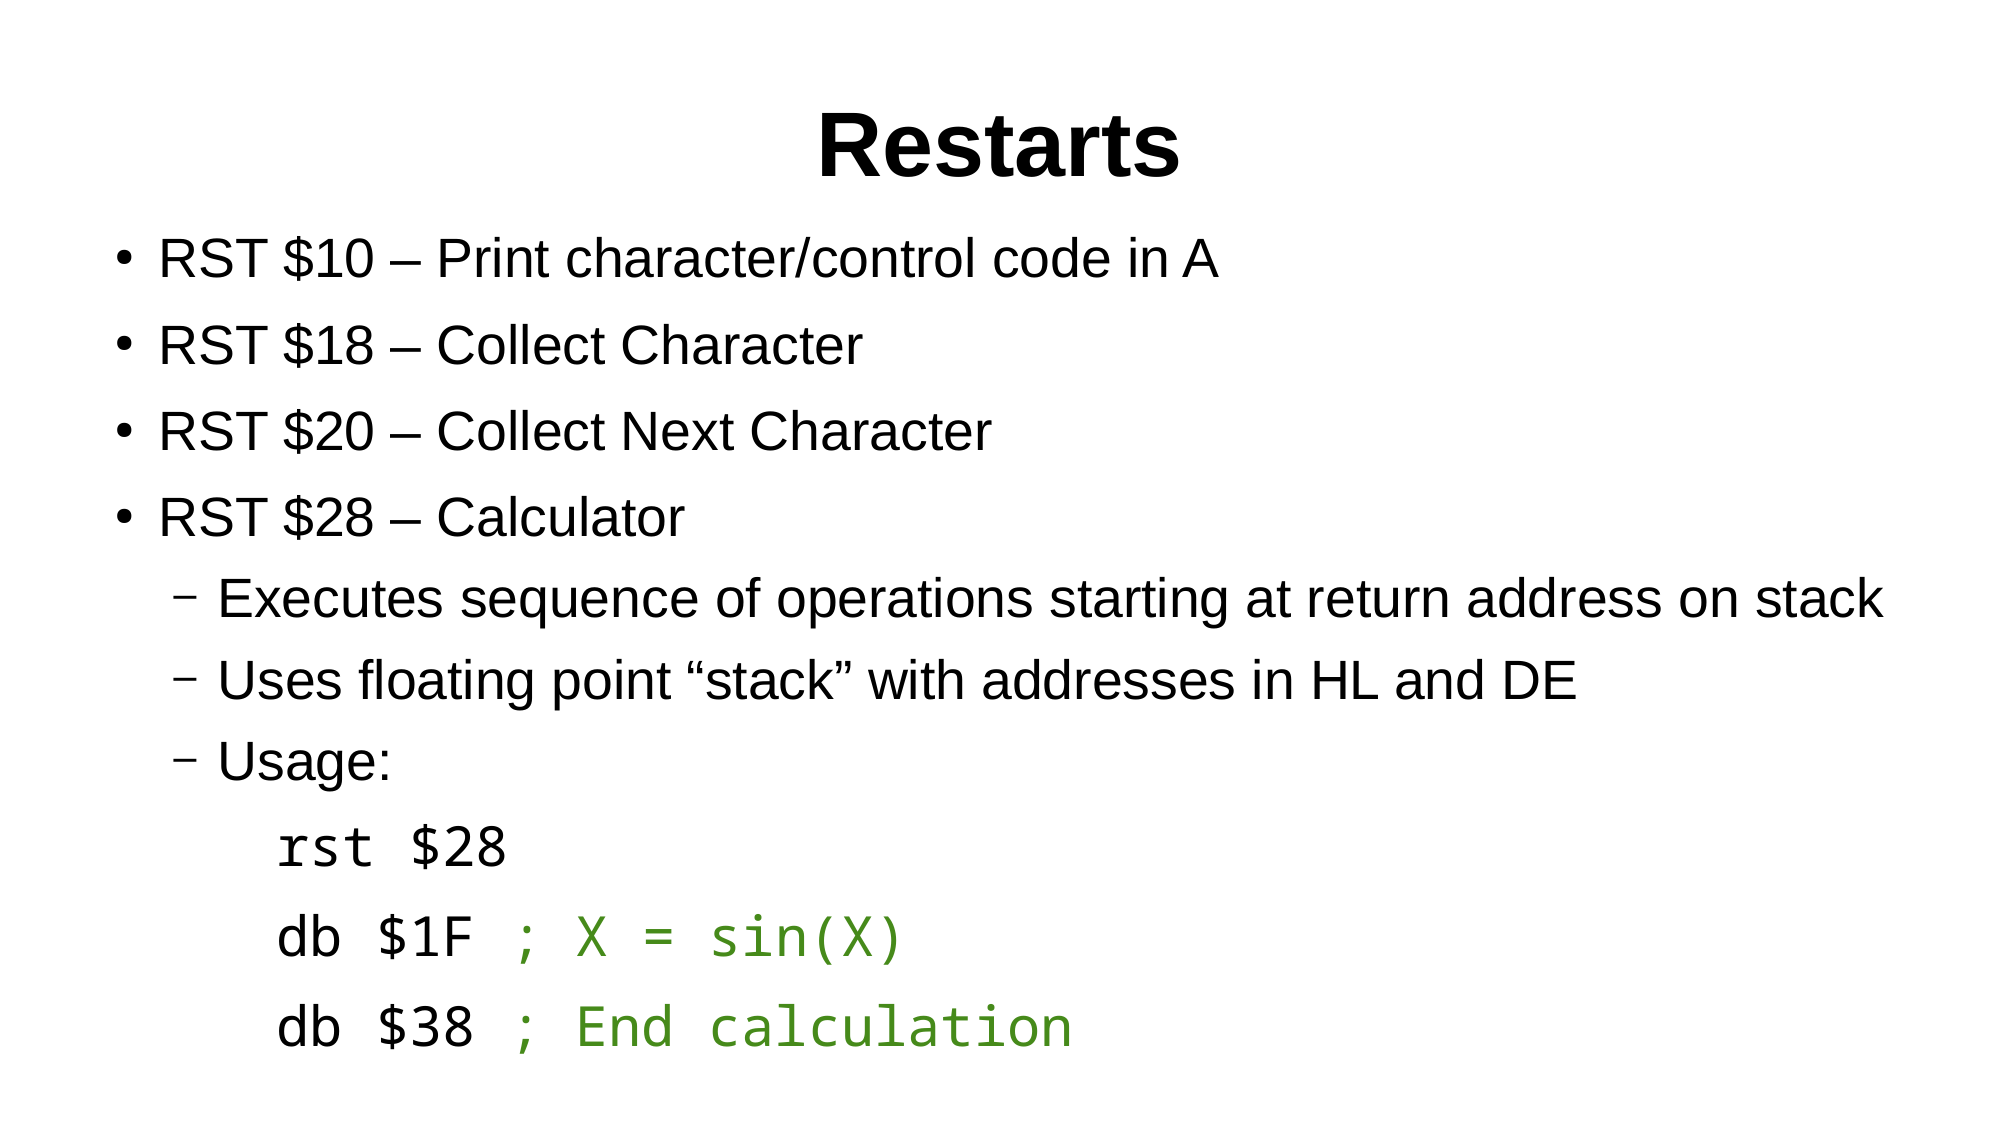

# Restarts
RST $10 – Print character/control code in A
RST $18 – Collect Character
RST $20 – Collect Next Character
RST $28 – Calculator
Executes sequence of operations starting at return address on stack
Uses floating point “stack” with addresses in HL and DE
Usage:
rst $28
db $1F ; X = sin(X)
db $38 ; End calculation